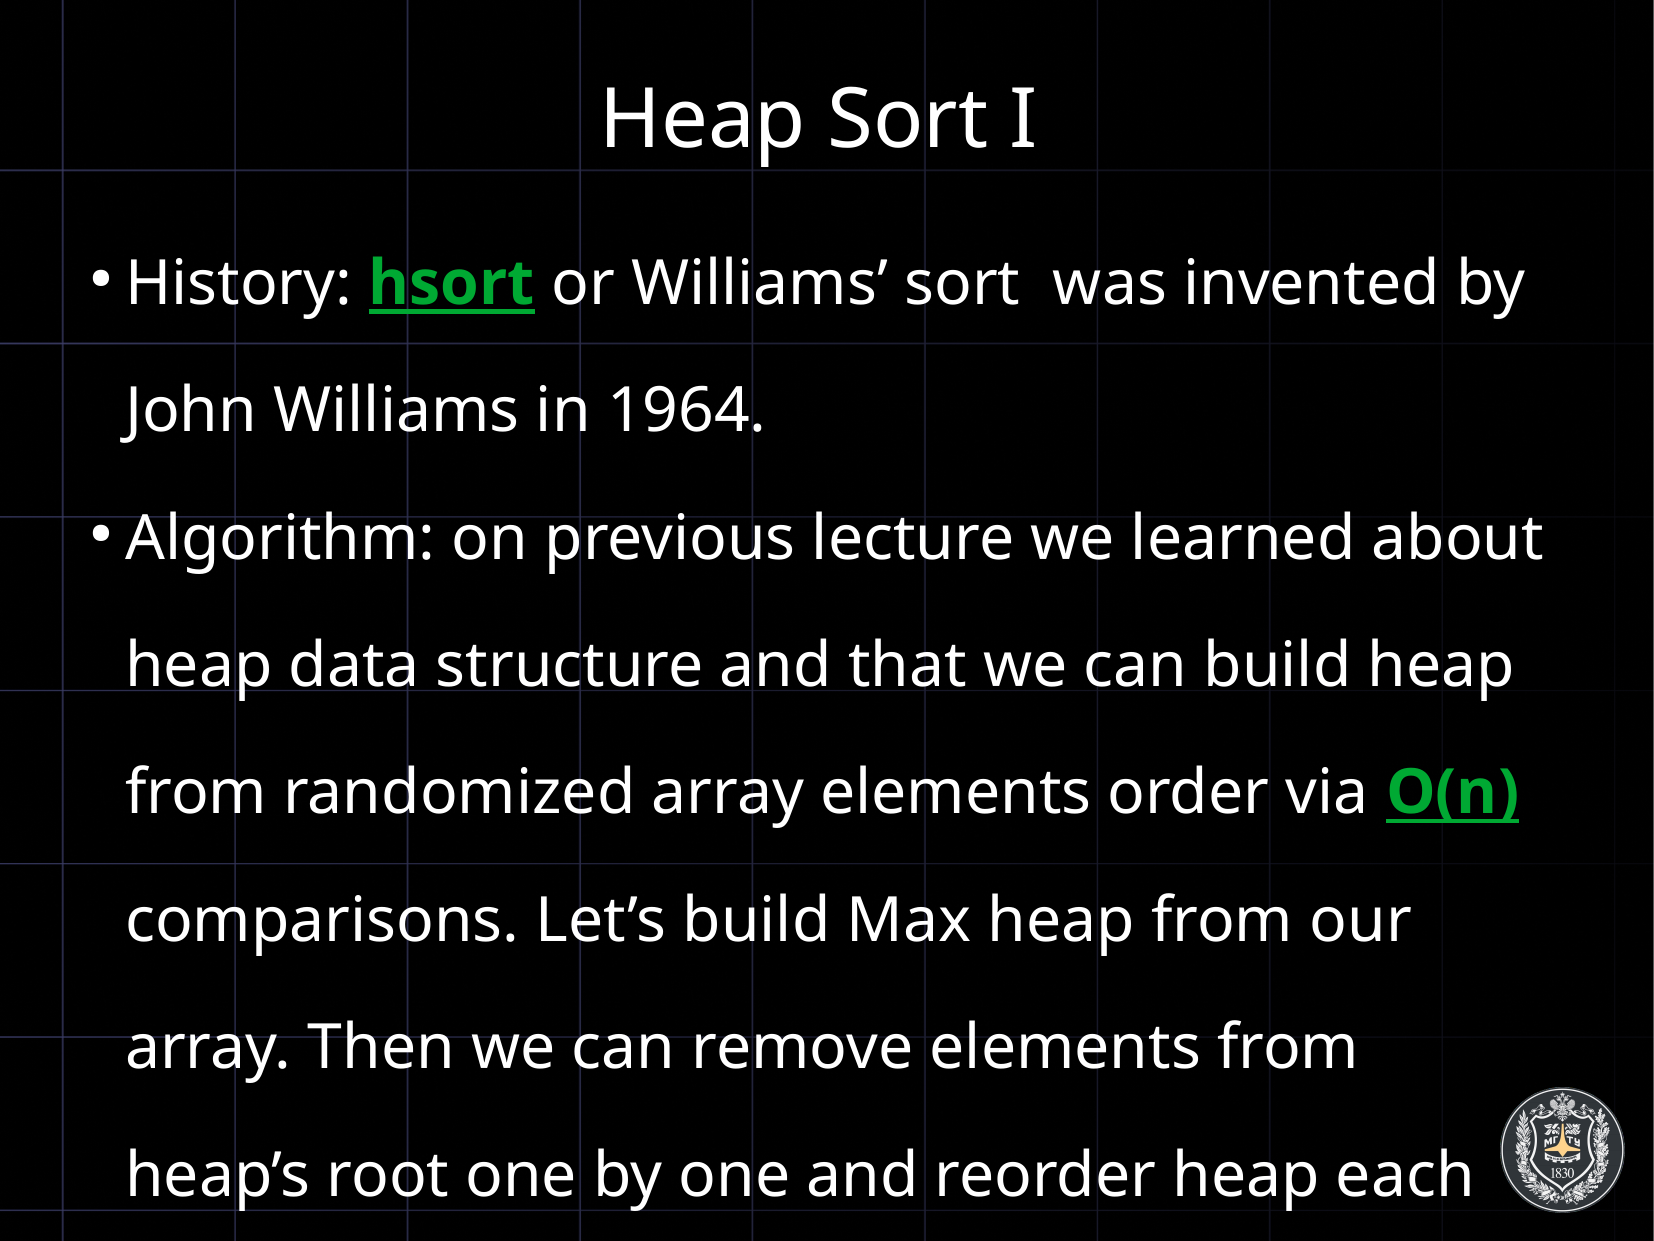

# Heap Sort I
History: hsort or Williams’ sort was invented by John Williams in 1964.
Algorithm: on previous lecture we learned about heap data structure and that we can build heap from randomized array elements order via O(n) comparisons. Let’s build Max heap from our array. Then we can remove elements from heap’s root one by one and reorder heap each time, when new root element is removed. Removed elements is placed in the end of the array, so heap size is decreased.